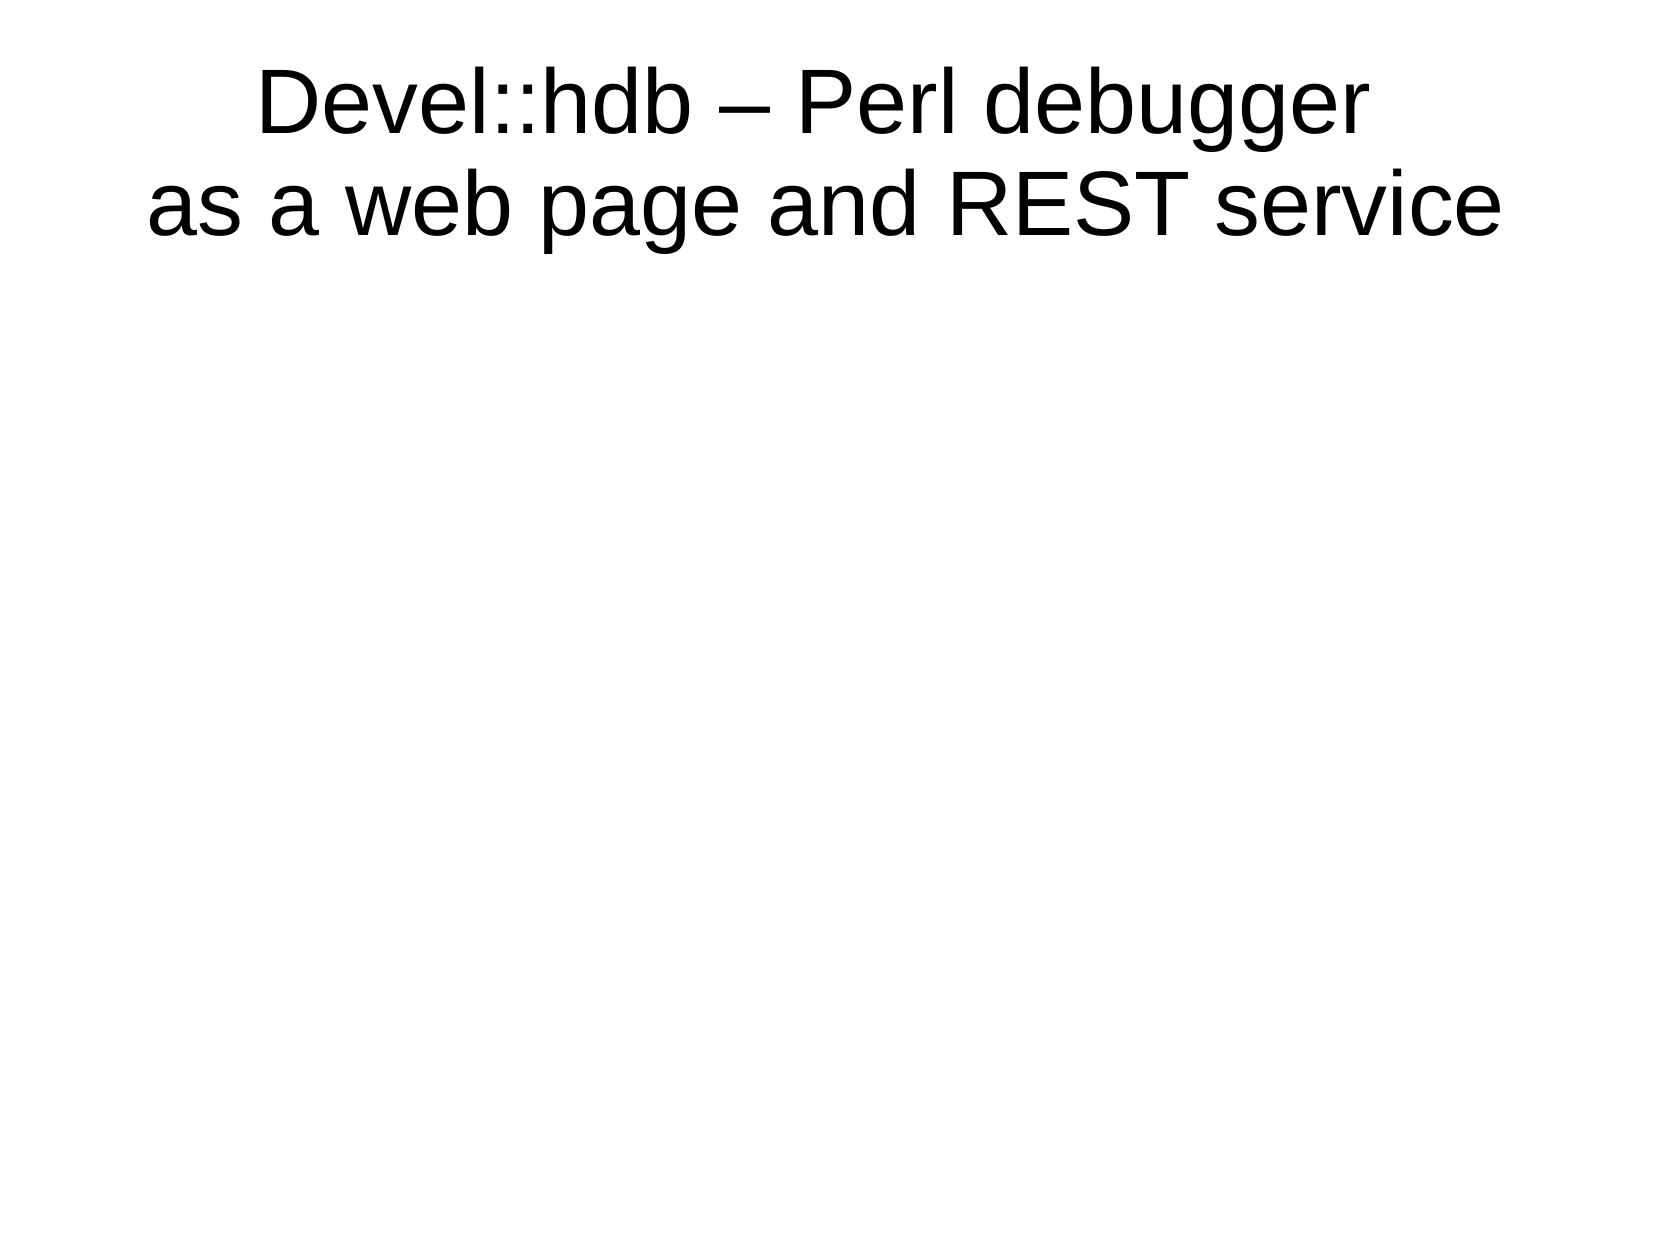

# Devel::hdb – Perl debugger as a web page and REST service